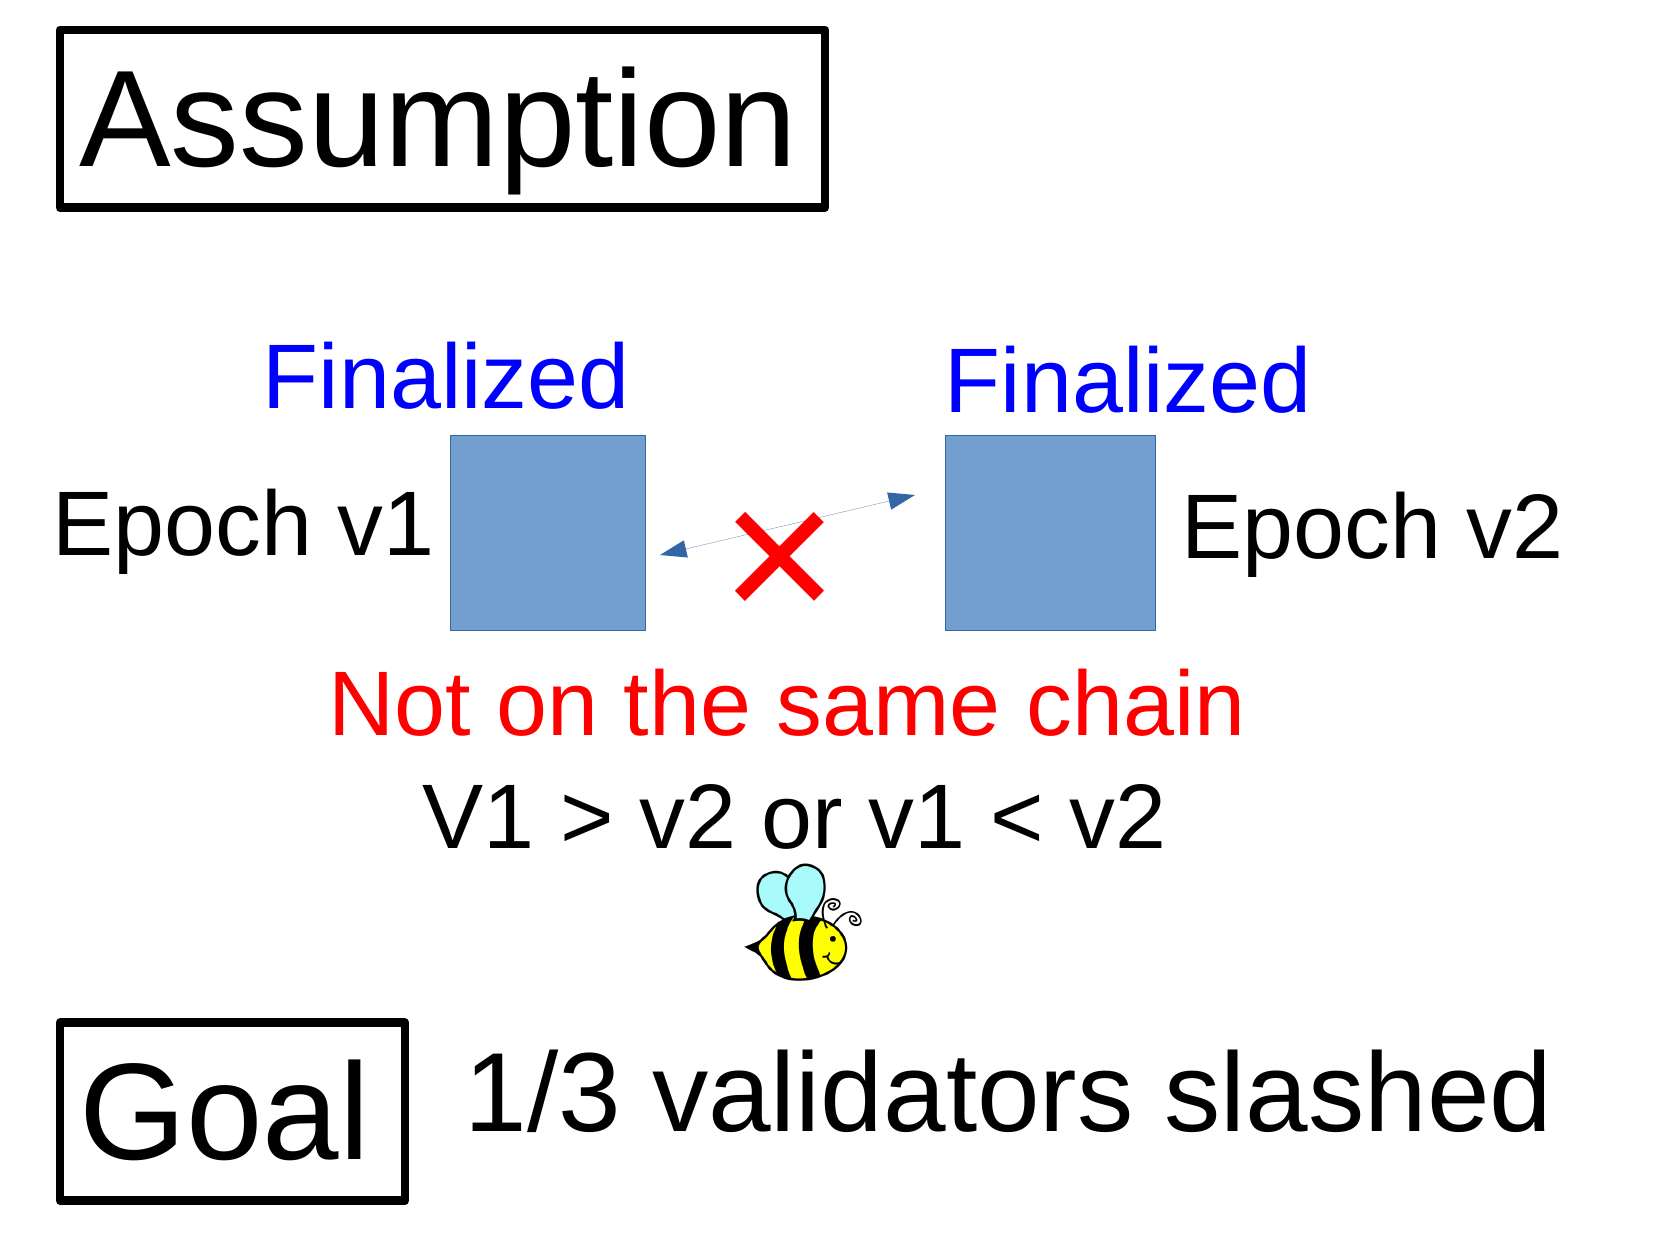

Assumption
Finalized
Finalized
×
Epoch v1
Epoch v2
Not on the same chain
V1 > v2 or v1 < v2
1/3 validators slashed
Goal